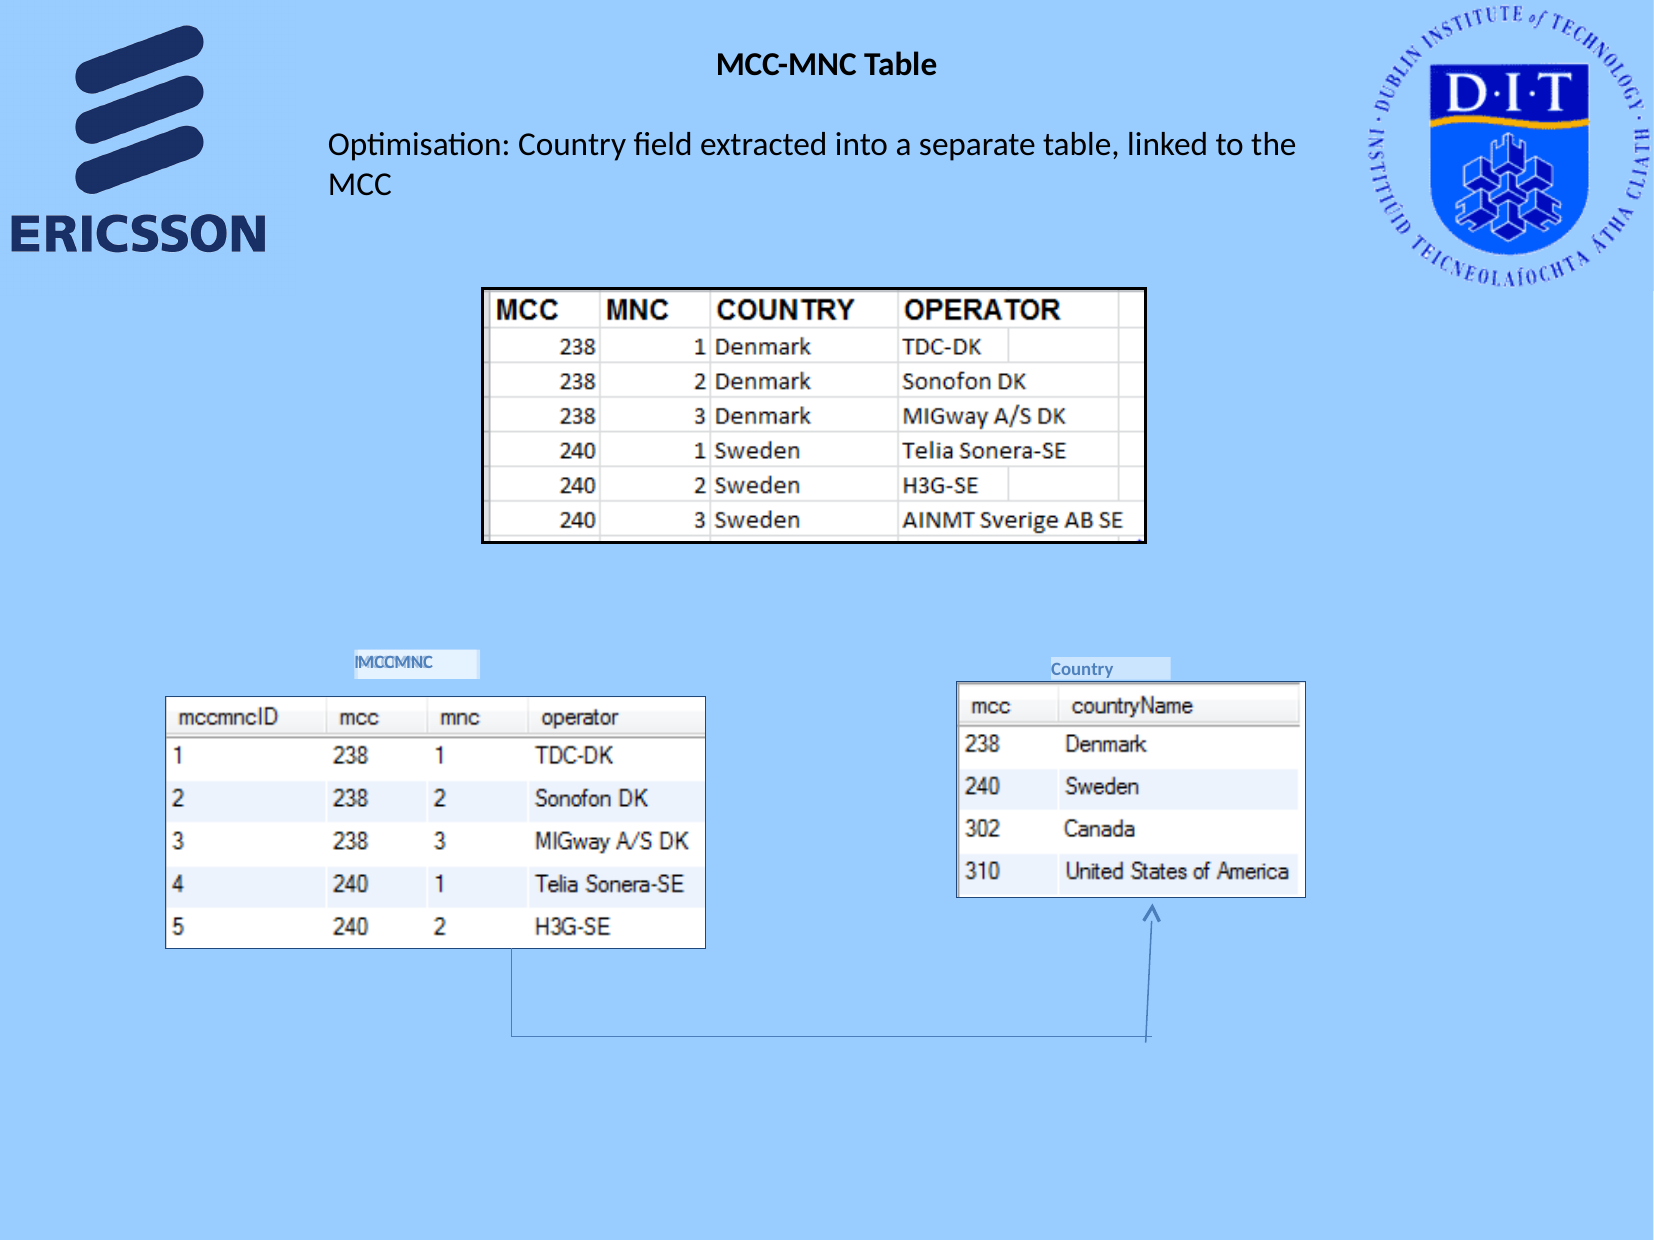

MCC-MNC Table
Optimisation: Country field extracted into a separate table, linked to the MCC
MCCMNC
MCCMNC
Country